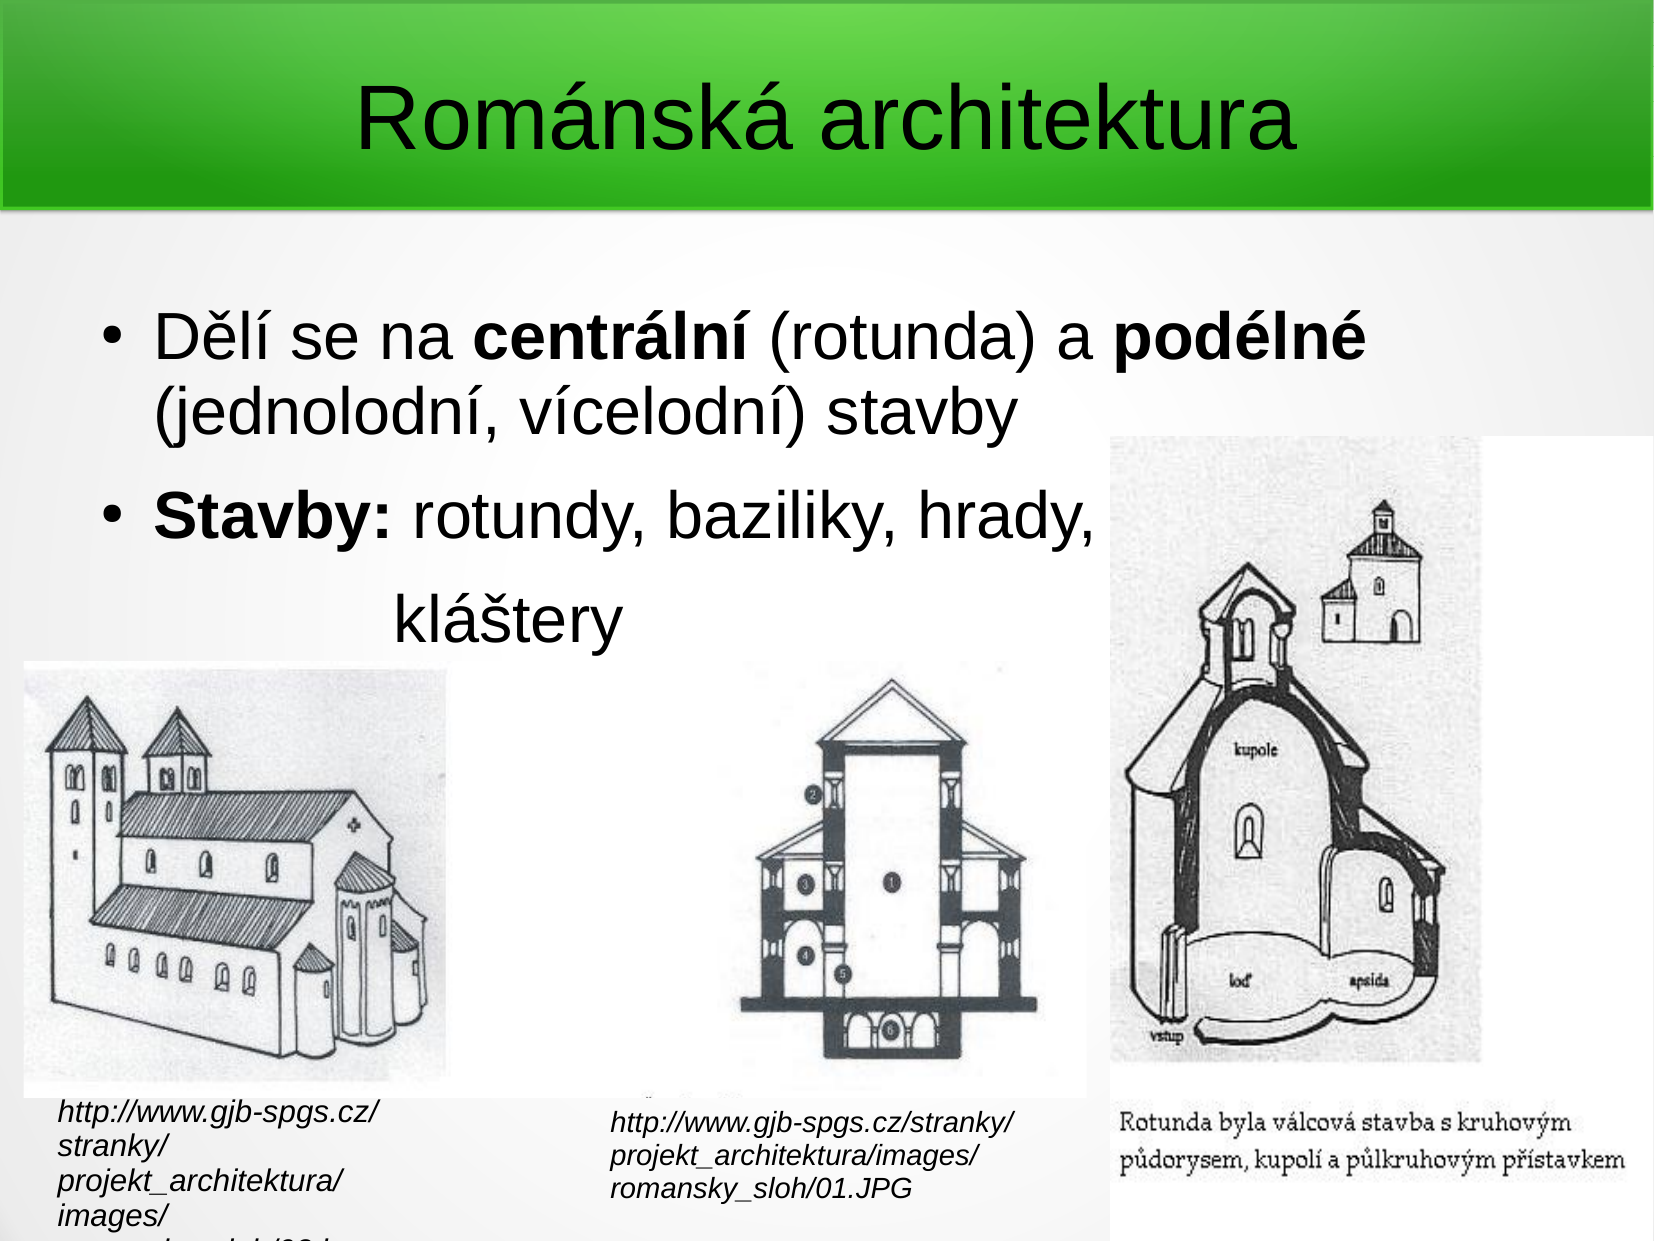

# Románská architektura
Dělí se na centrální (rotunda) a podélné (jednolodní, vícelodní) stavby
Stavby: rotundy, baziliky, hrady,
 kláštery
http://www.gjb-spgs.cz/stranky/projekt_architektura/images/romansky_sloh/03.jpg
http://www.gjb-spgs.cz/stranky/projekt_architektura/images/romansky_sloh/01.JPG